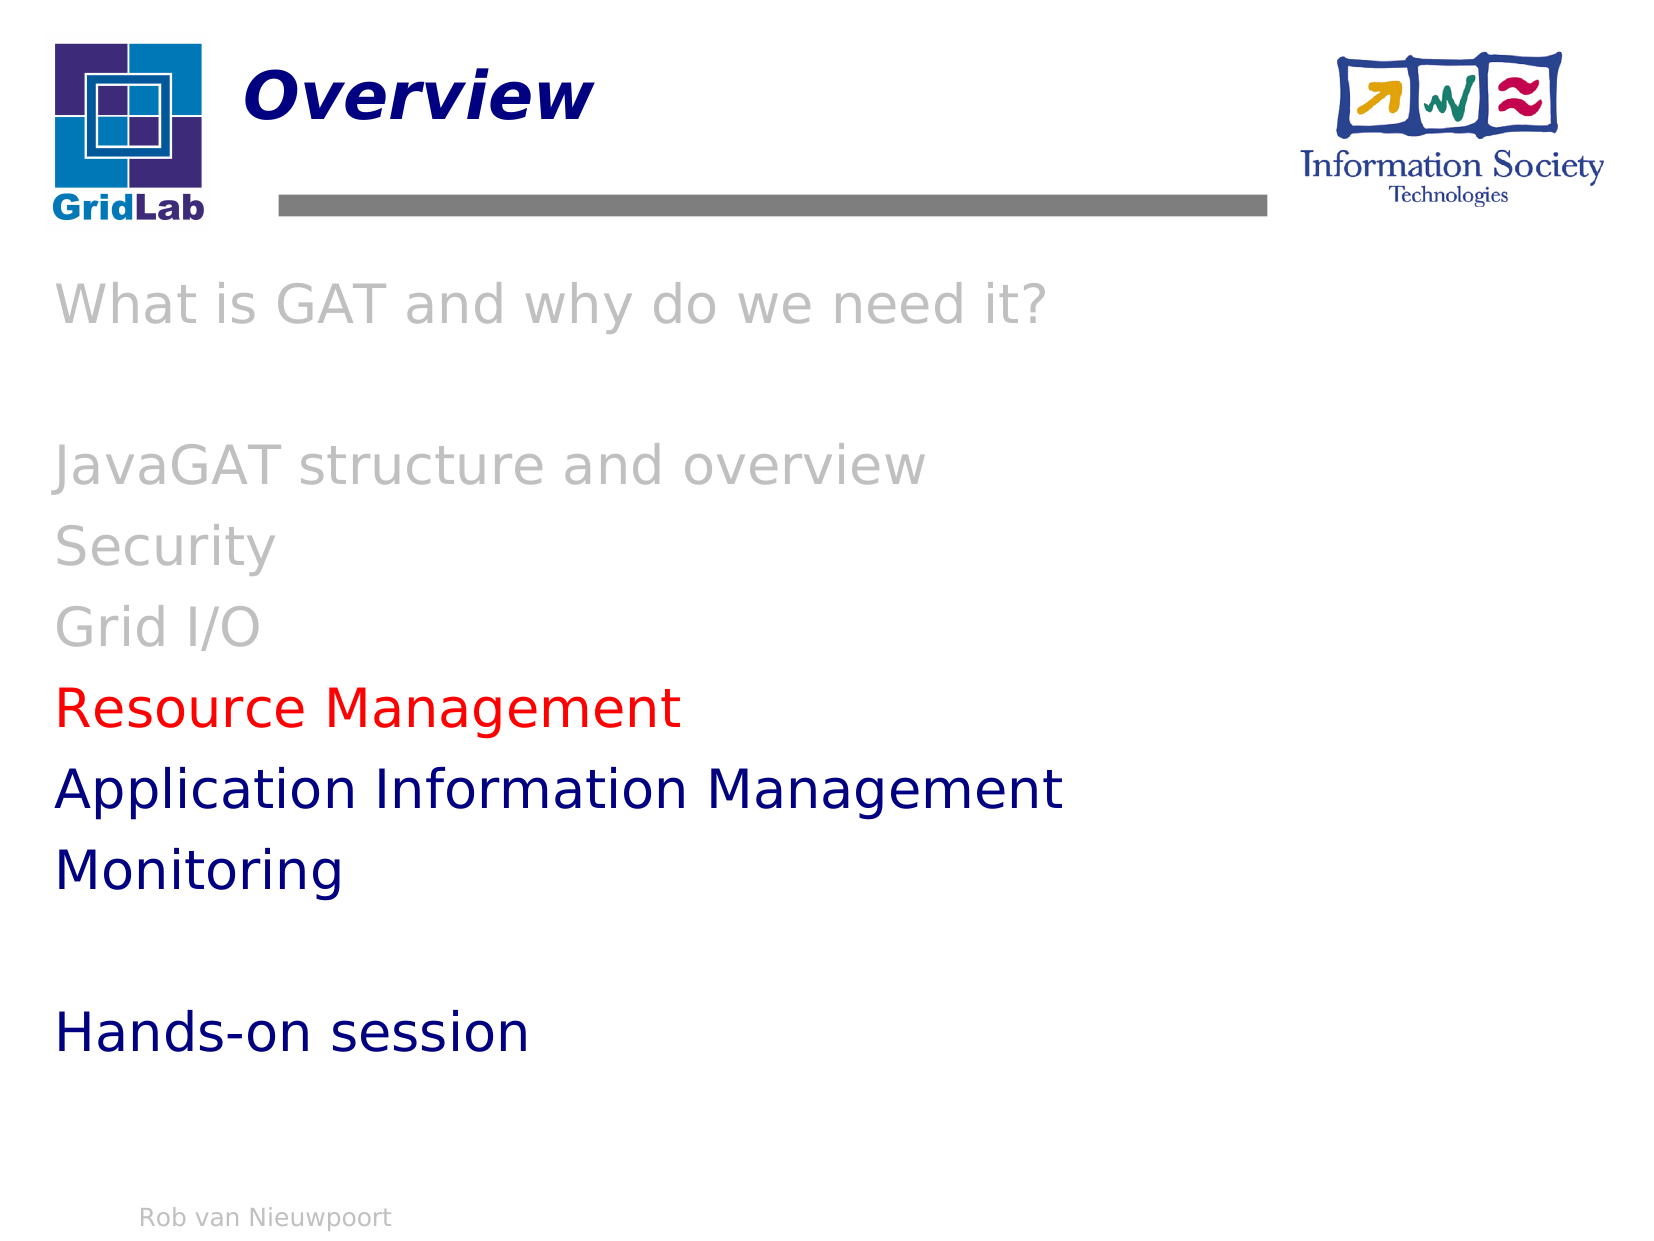

# Overview
What is GAT and why do we need it?
JavaGAT structure and overview
Security
Grid I/O
Resource Management
Application Information Management
Monitoring
Hands-on session